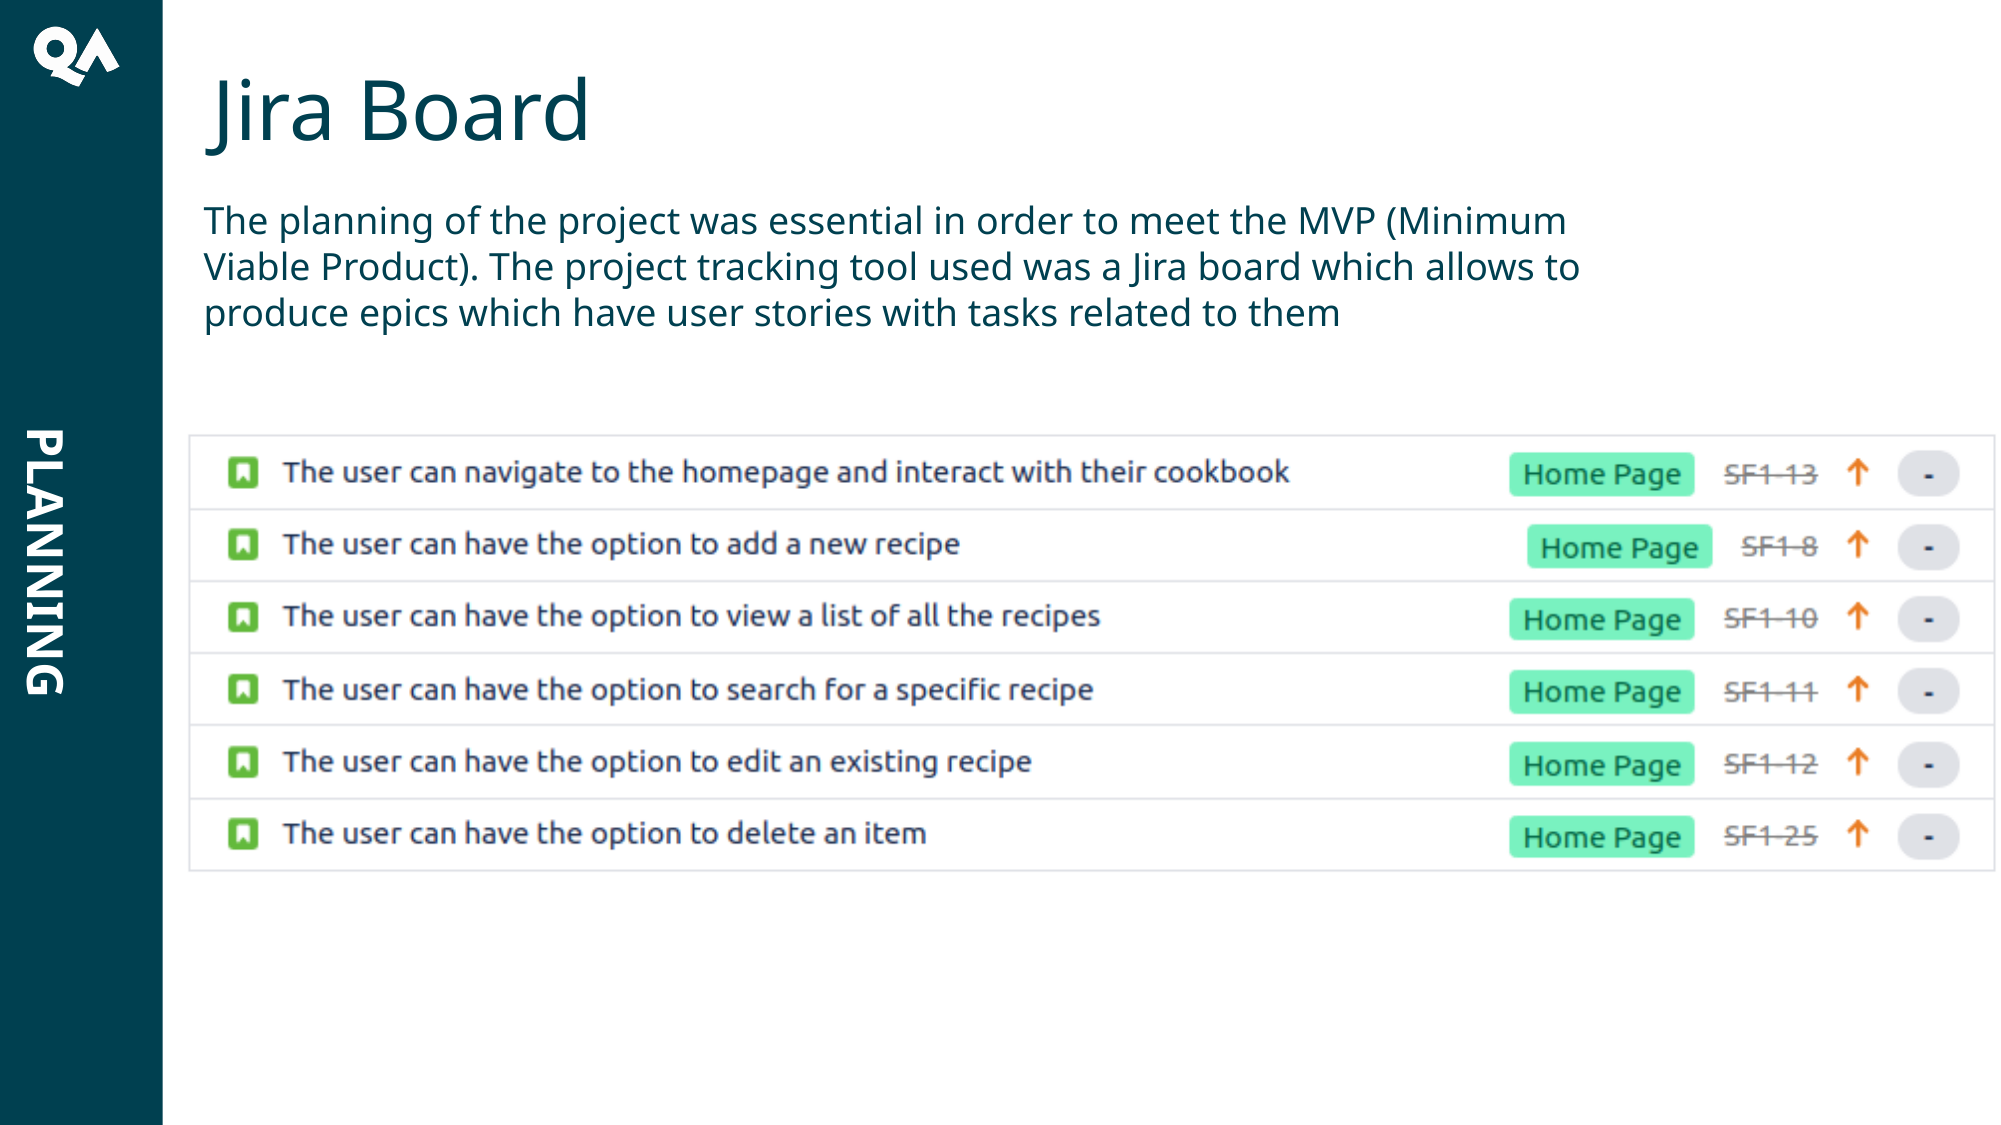

Jira Board
# planning
The planning of the project was essential in order to meet the MVP (Minimum Viable Product). The project tracking tool used was a Jira board which allows to produce epics which have user stories with tasks related to them